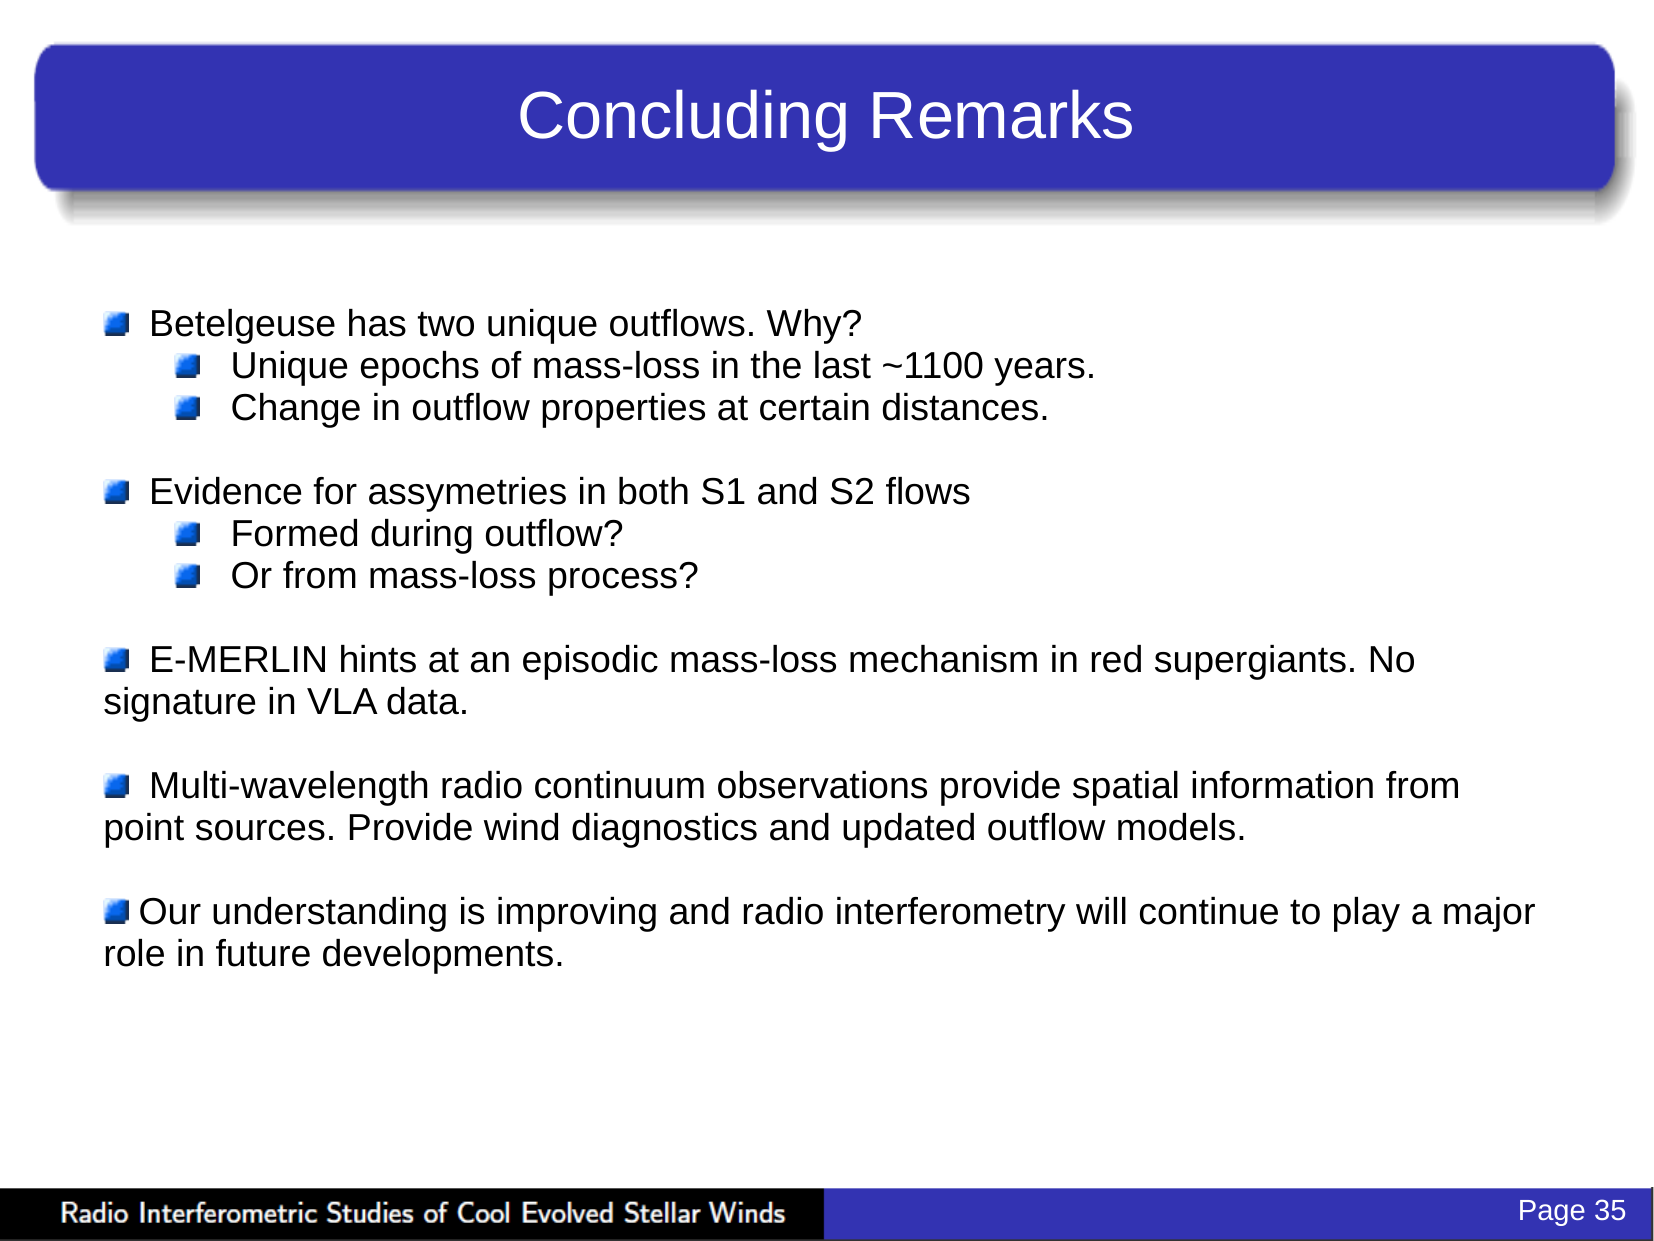

Concluding Remarks
 Betelgeuse has two unique outflows. Why?
 Unique epochs of mass-loss in the last ~1100 years.
 Change in outflow properties at certain distances.
 Evidence for assymetries in both S1 and S2 flows
 Formed during outflow?
 Or from mass-loss process?
 E-MERLIN hints at an episodic mass-loss mechanism in red supergiants. No signature in VLA data.
 Multi-wavelength radio continuum observations provide spatial information from point sources. Provide wind diagnostics and updated outflow models.
 Our understanding is improving and radio interferometry will continue to play a major role in future developments.
Page 35